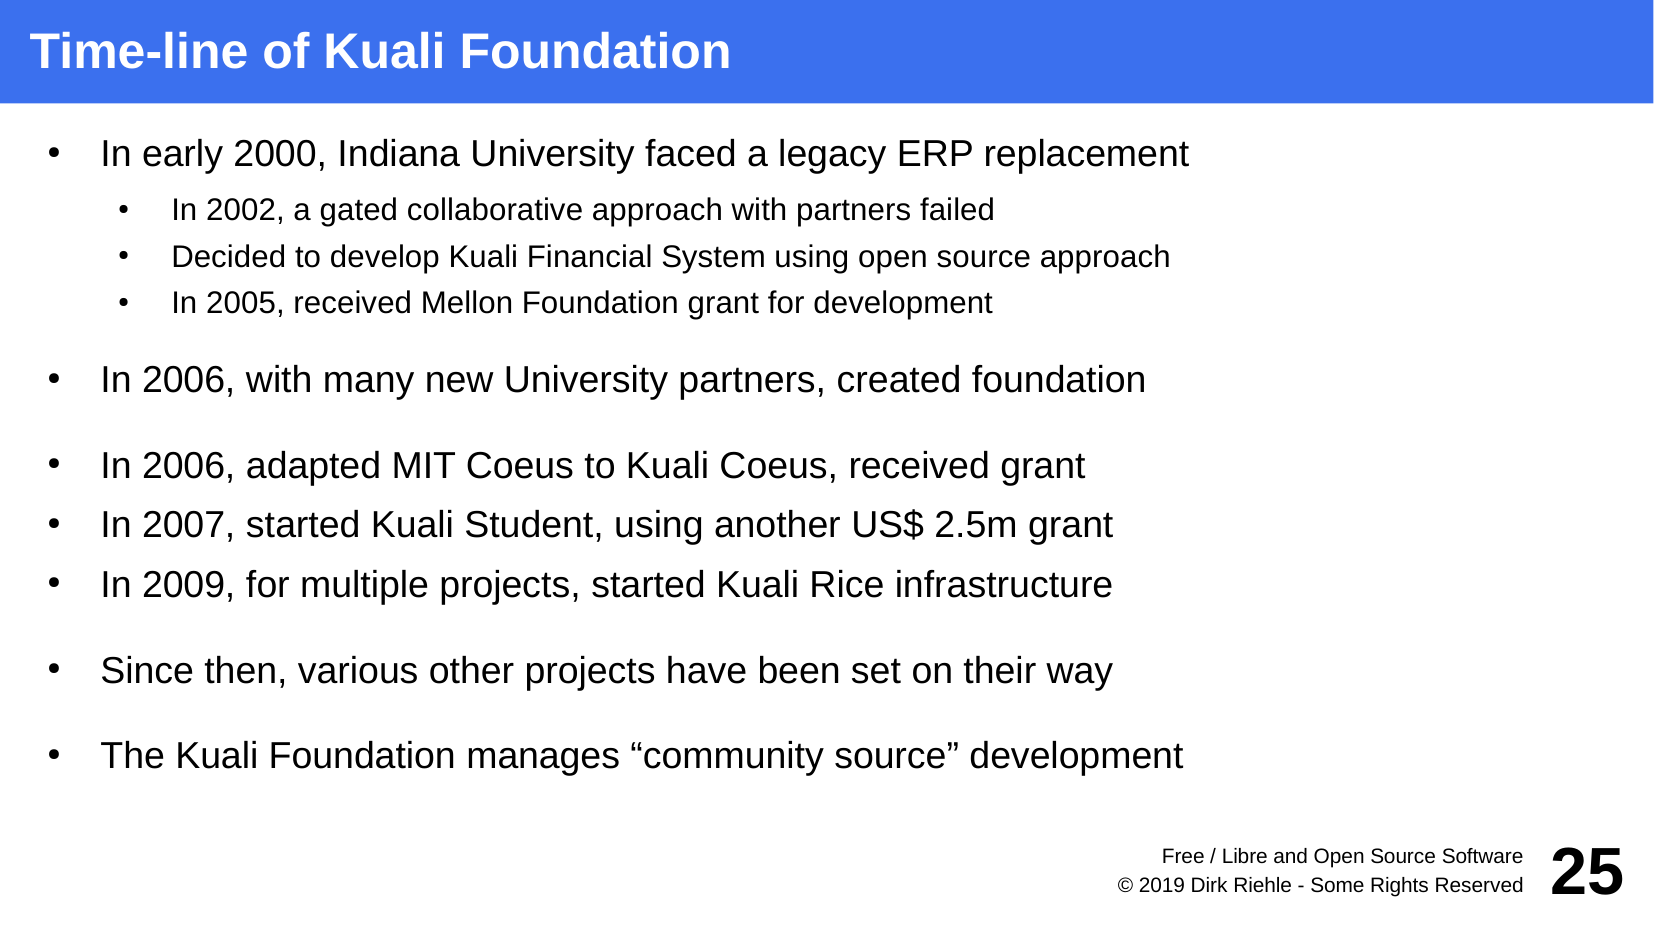

# Time-line of Kuali Foundation
In early 2000, Indiana University faced a legacy ERP replacement
In 2002, a gated collaborative approach with partners failed
Decided to develop Kuali Financial System using open source approach
In 2005, received Mellon Foundation grant for development
In 2006, with many new University partners, created foundation
In 2006, adapted MIT Coeus to Kuali Coeus, received grant
In 2007, started Kuali Student, using another US$ 2.5m grant
In 2009, for multiple projects, started Kuali Rice infrastructure
Since then, various other projects have been set on their way
The Kuali Foundation manages “community source” development
Free / Libre and Open Source Software
25
© 2019 Dirk Riehle - Some Rights Reserved